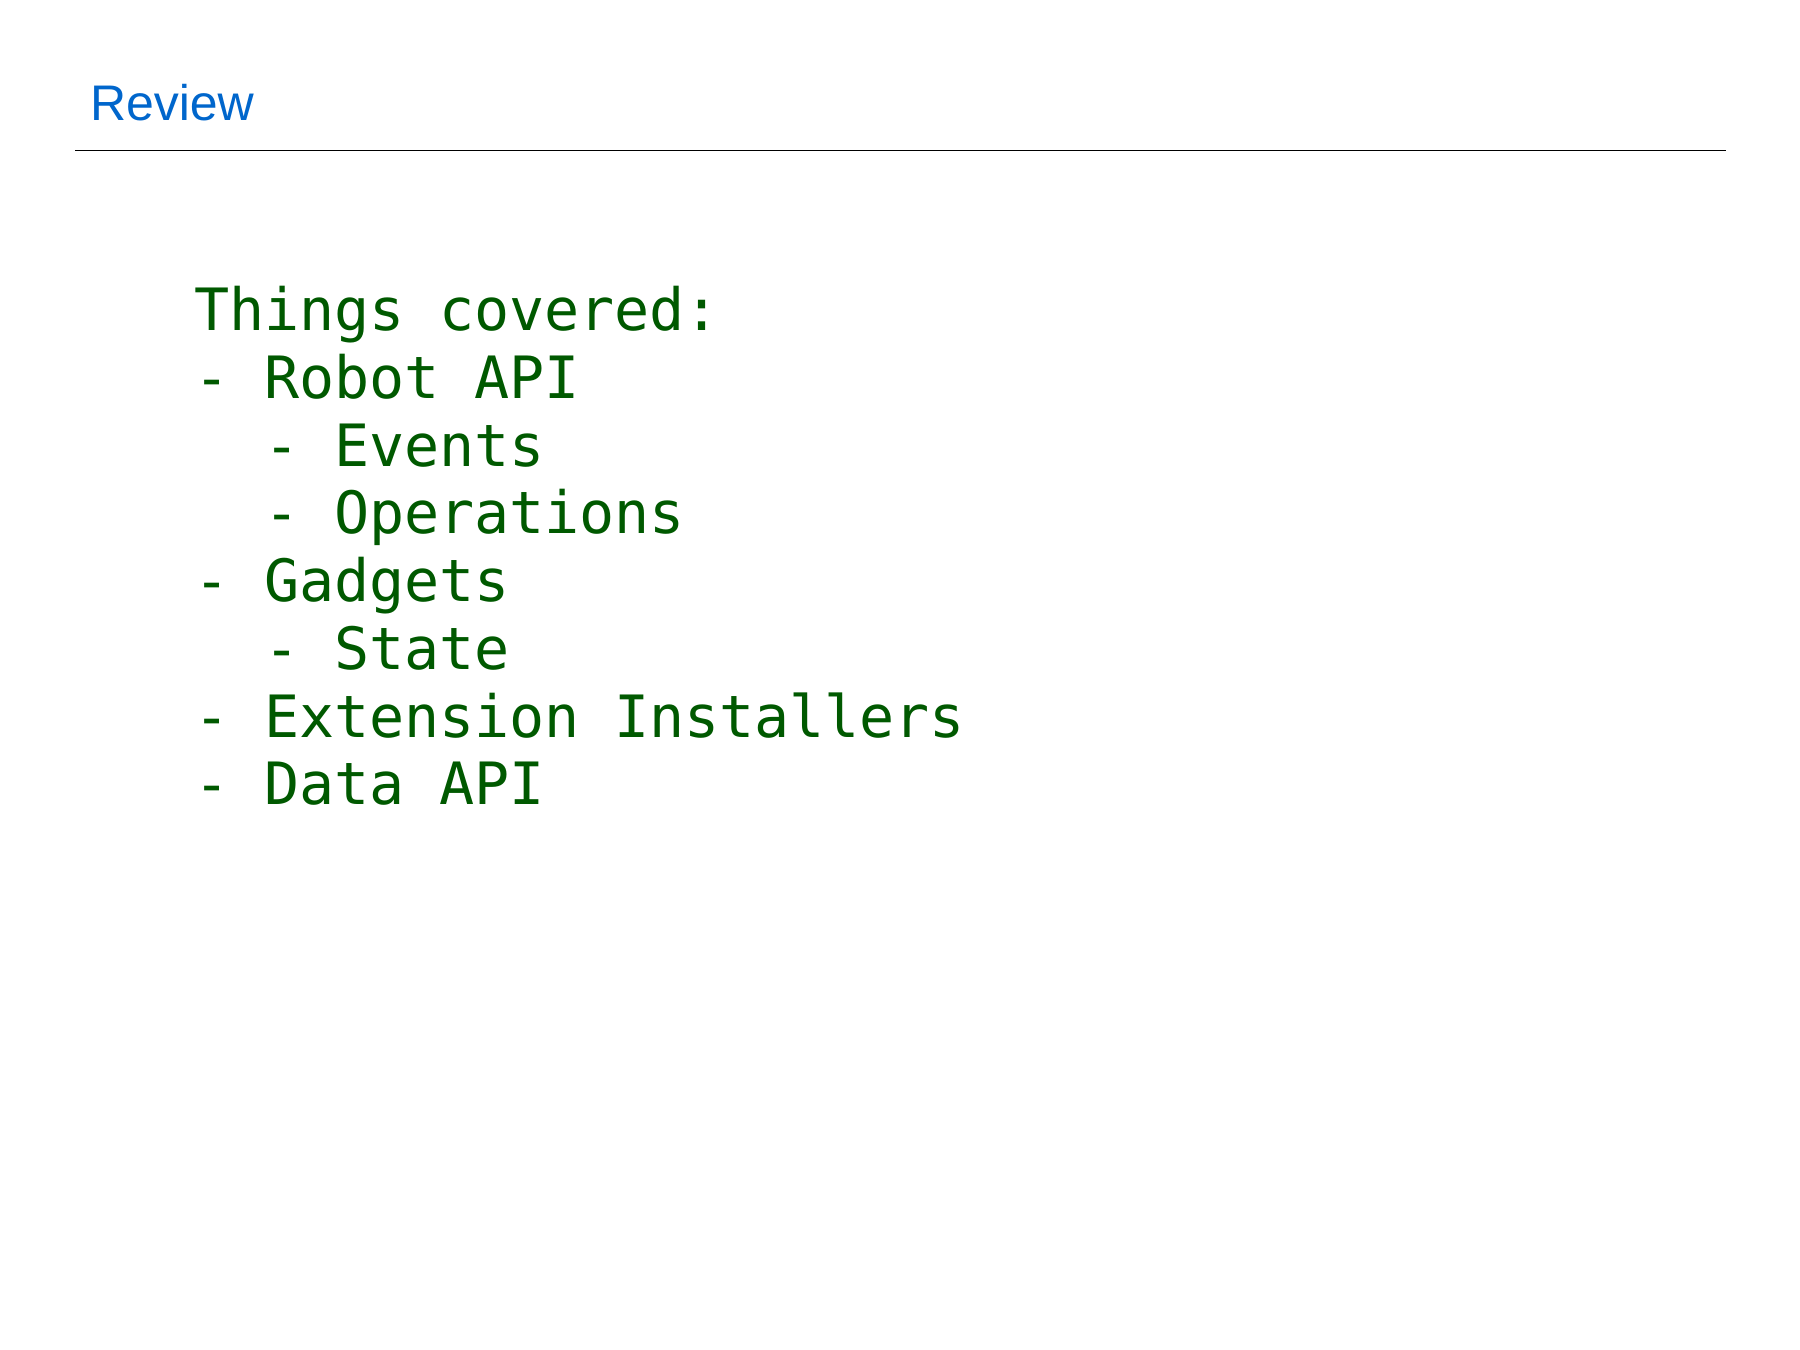

# Review
Things covered:
- Robot API
 - Events
 - Operations
- Gadgets
 - State
- Extension Installers
- Data API